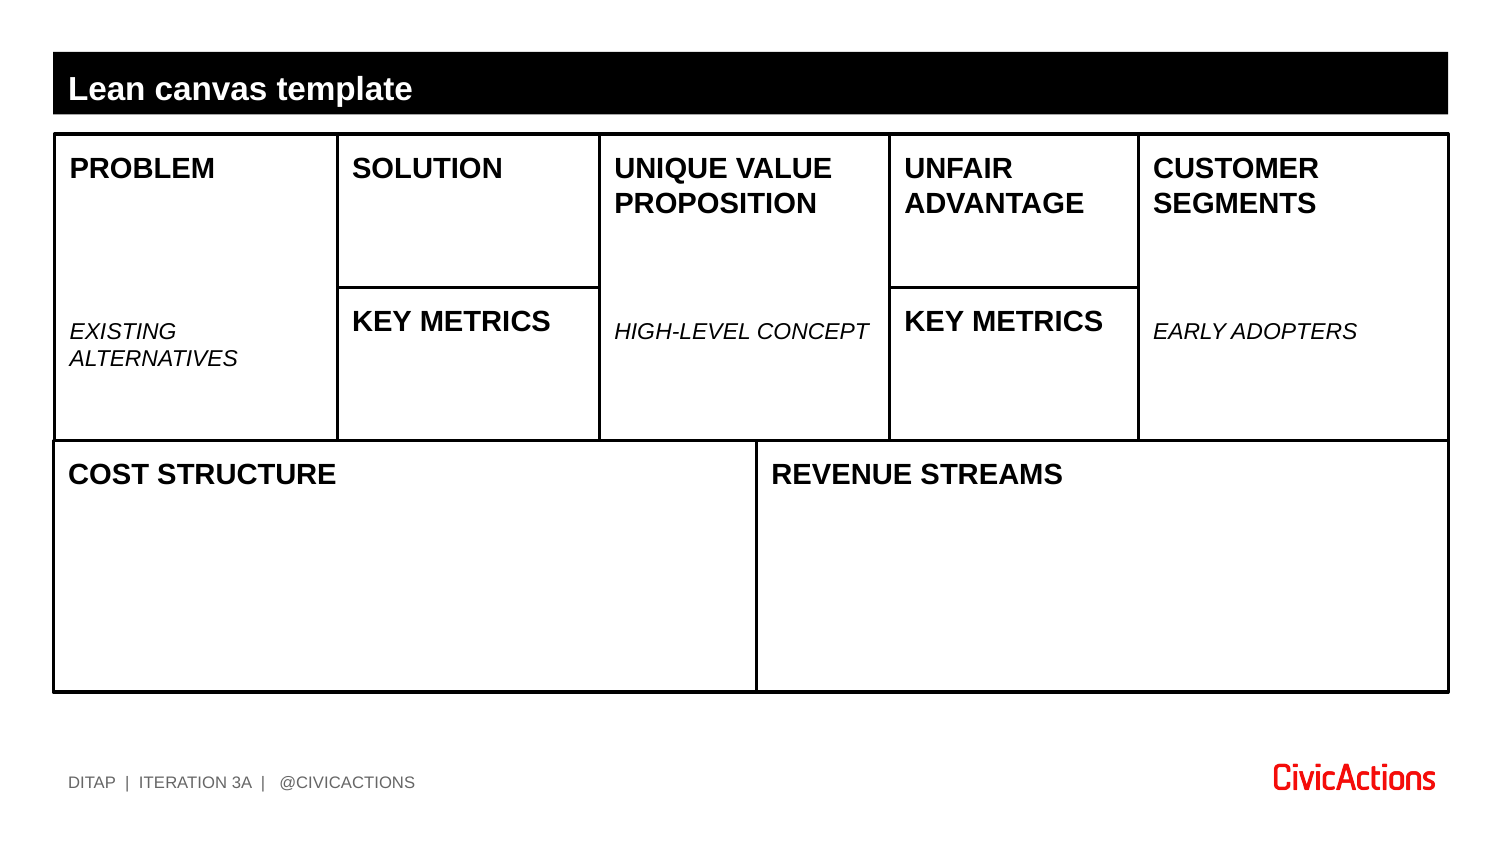

# Lean canvas template
PROBLEM
EXISTING ALTERNATIVES
SOLUTION
UNIQUE VALUE PROPOSITION
HIGH-LEVEL CONCEPT
UNFAIR ADVANTAGE
CUSTOMER SEGMENTS
EARLY ADOPTERS
KEY METRICS
KEY METRICS
COST STRUCTURE
REVENUE STREAMS